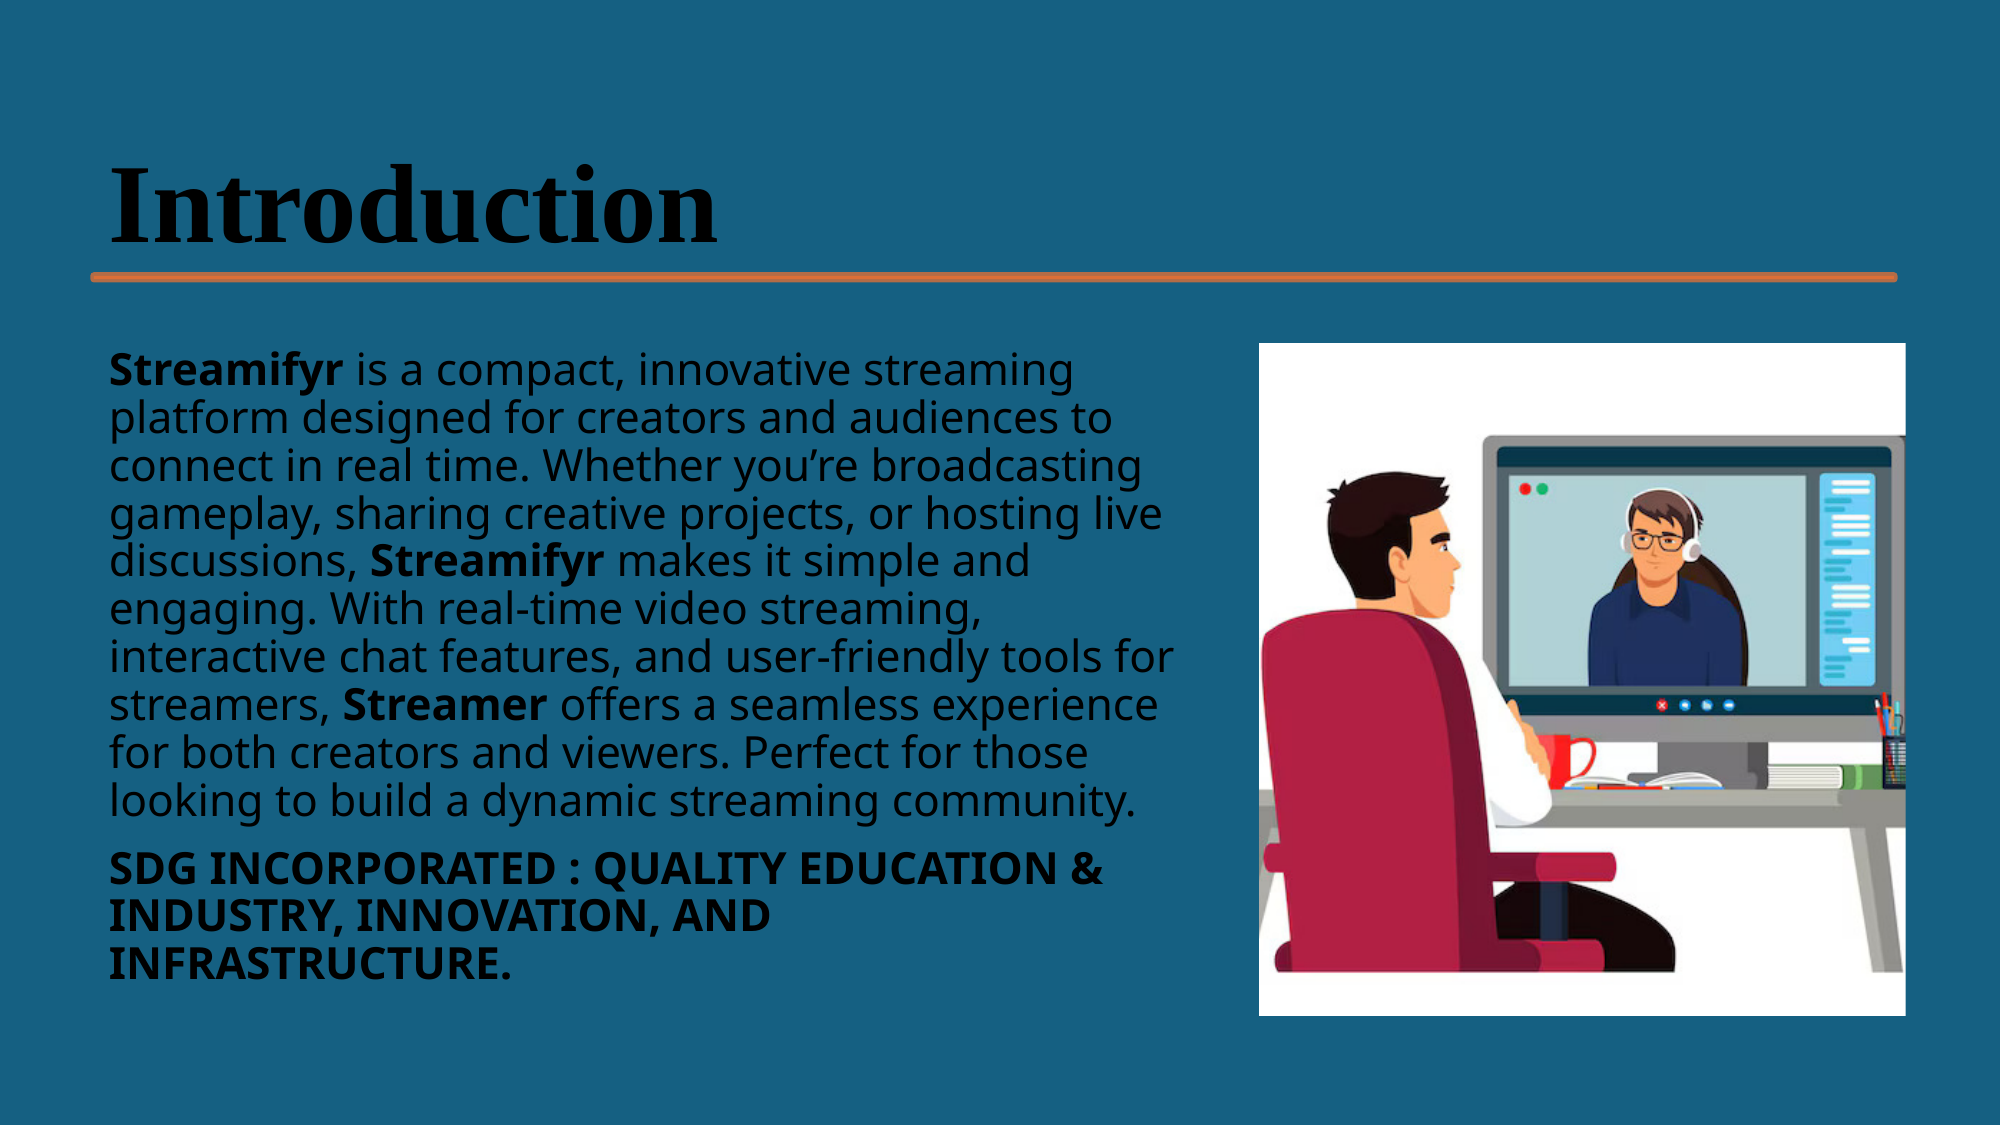

# Introduction
Streamifyr is a compact, innovative streaming platform designed for creators and audiences to connect in real time. Whether you’re broadcasting gameplay, sharing creative projects, or hosting live discussions, Streamifyr makes it simple and engaging. With real-time video streaming, interactive chat features, and user-friendly tools for streamers, Streamer offers a seamless experience for both creators and viewers. Perfect for those looking to build a dynamic streaming community.
SDG INCORPORATED : QUALITY EDUCATION & INDUSTRY, INNOVATION, AND INFRASTRUCTURE.